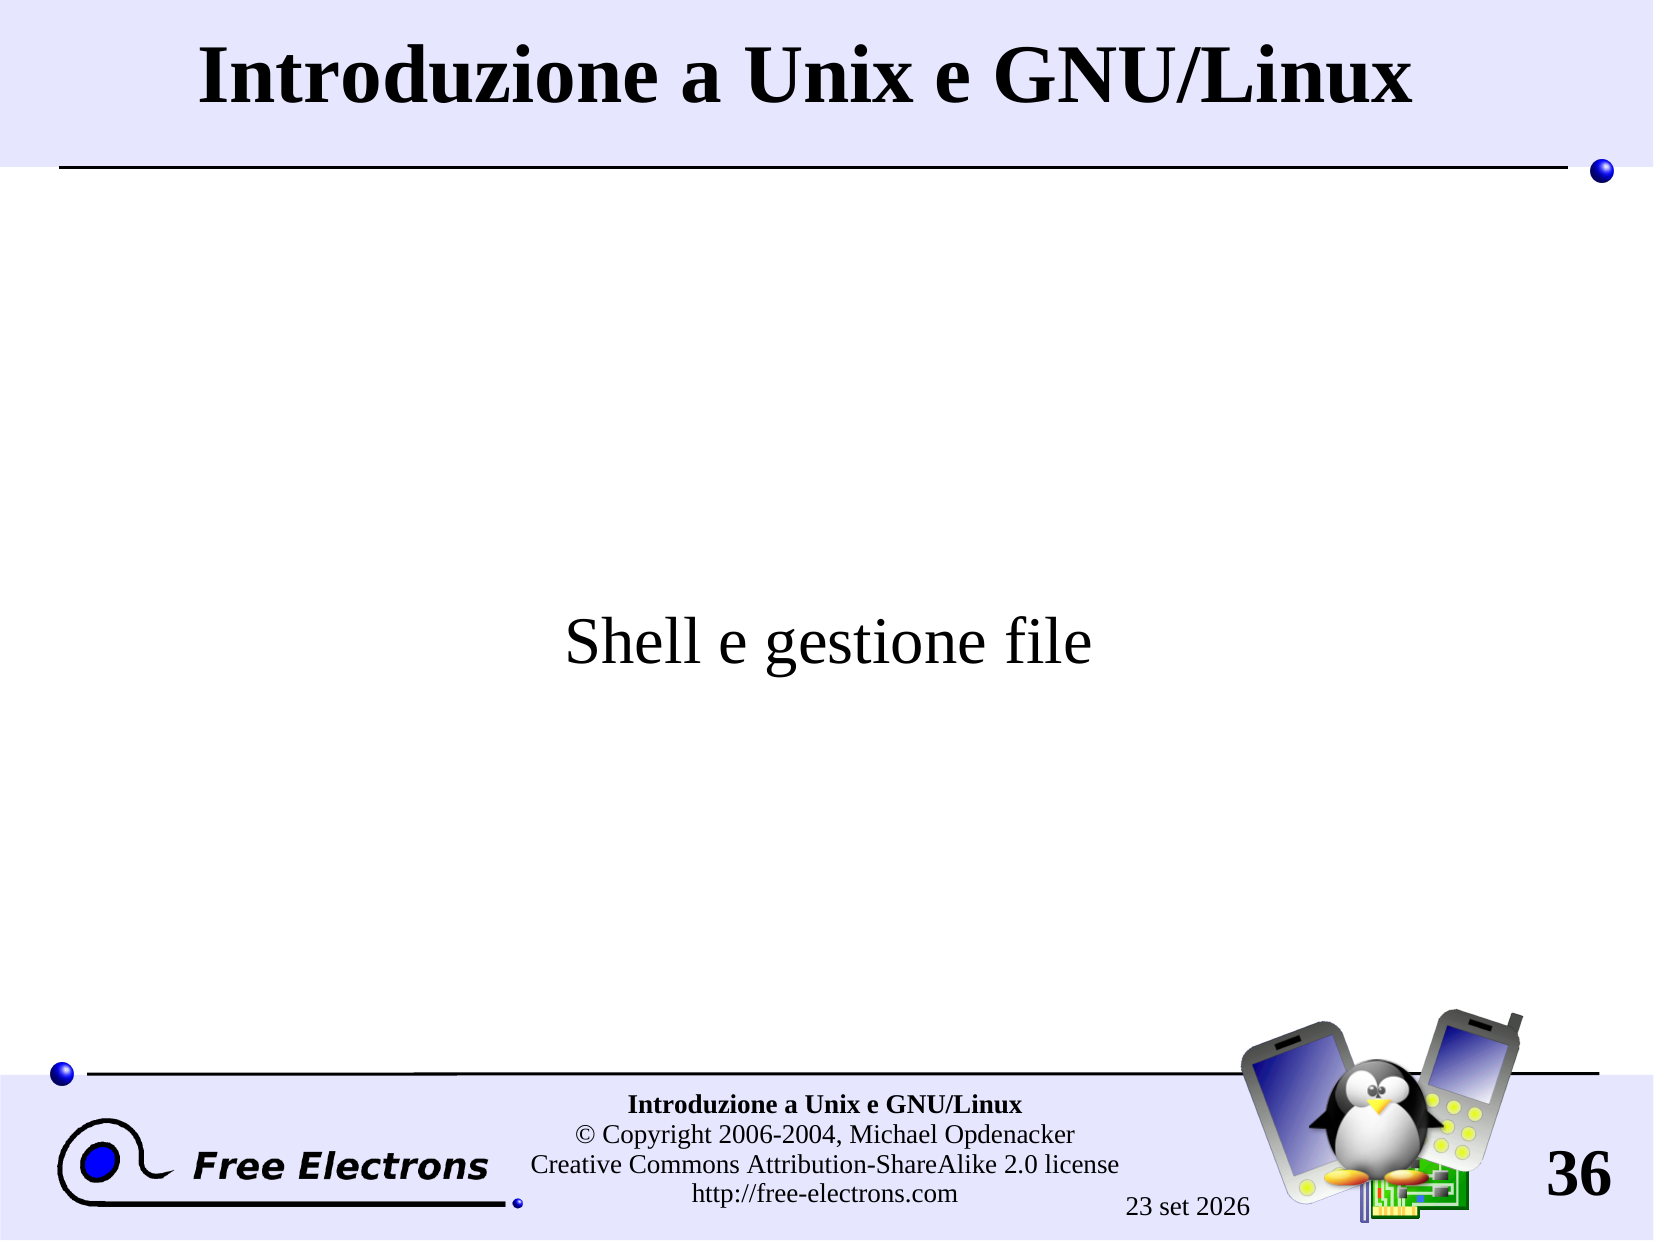

# Introduzione a Unix e GNU/Linux
Shell e gestione file